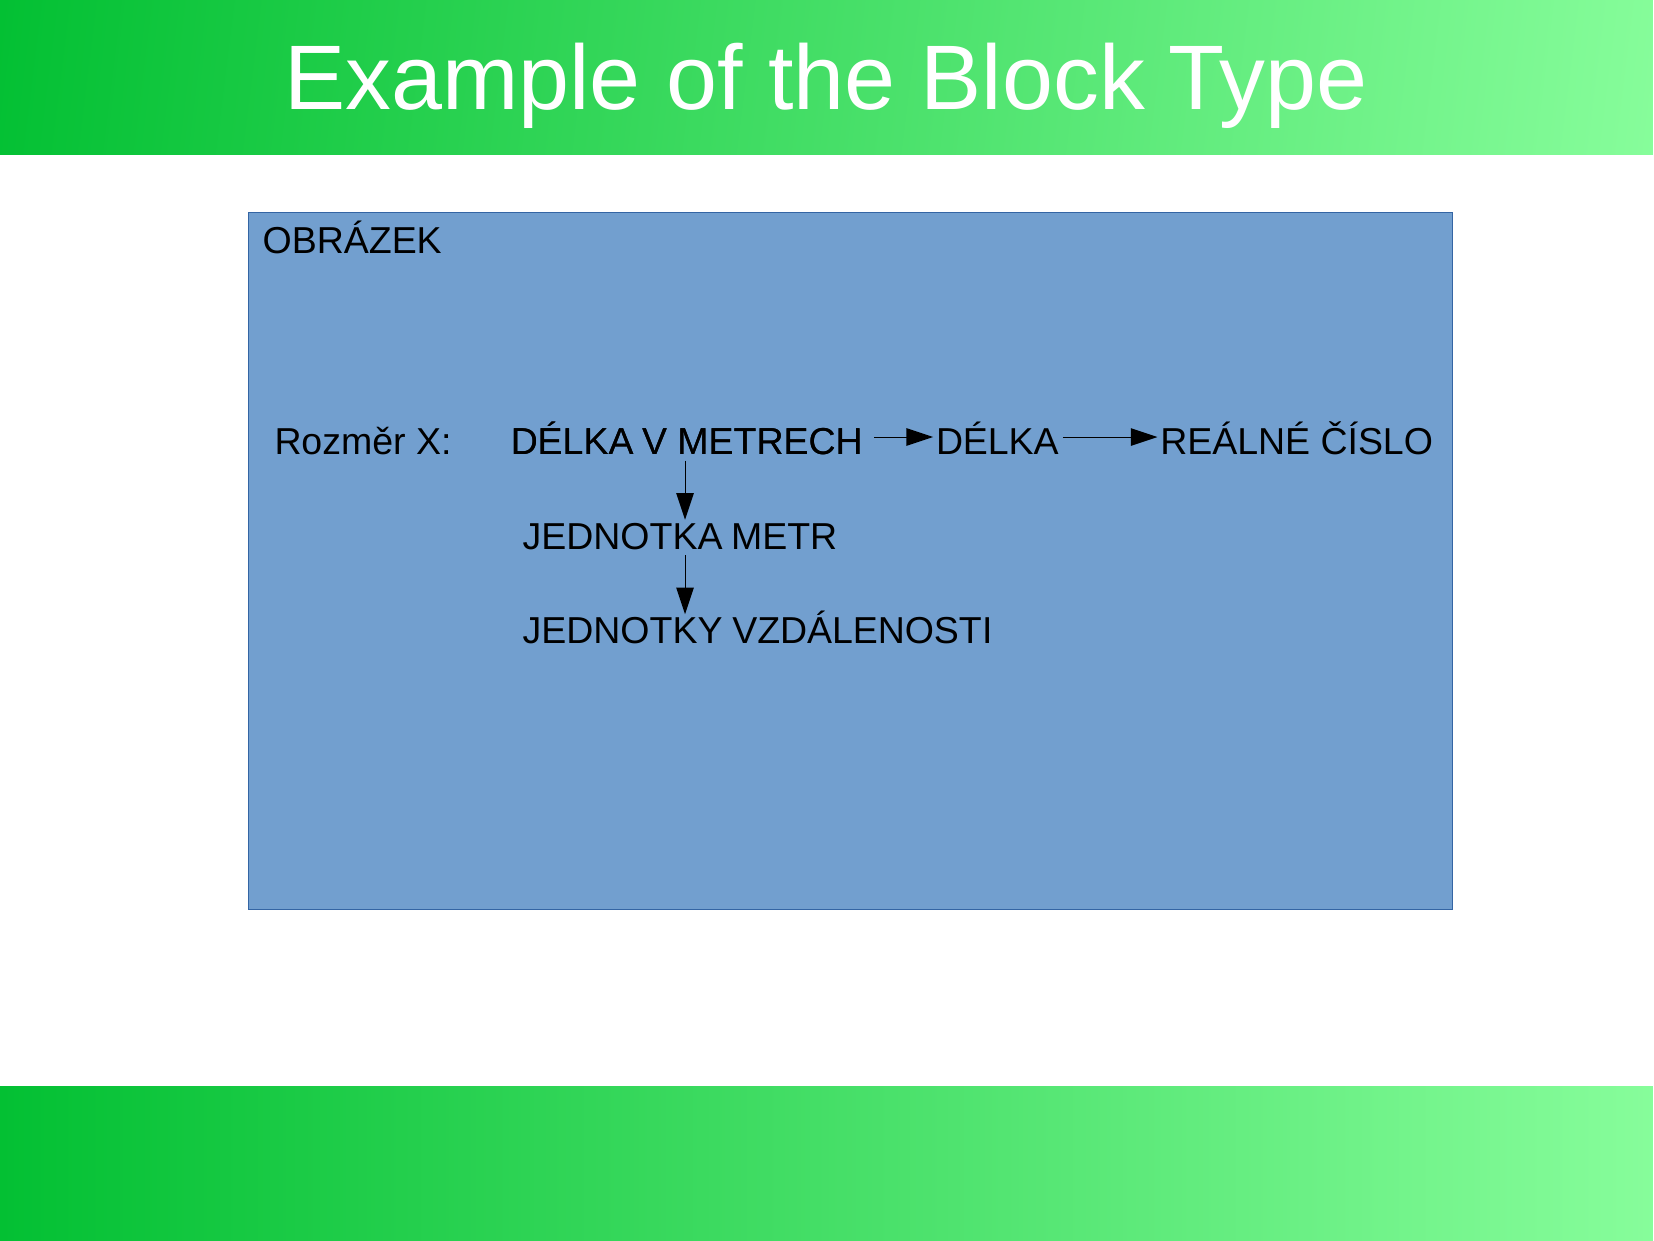

# Example of the Block Type
OBRÁZEK
Rozměr X:
DÉLKA V METRECH
DÉLKA V METRECH
DÉLKA
REÁLNÉ ČÍSLO
JEDNOTKA METR
JEDNOTKY VZDÁLENOSTI